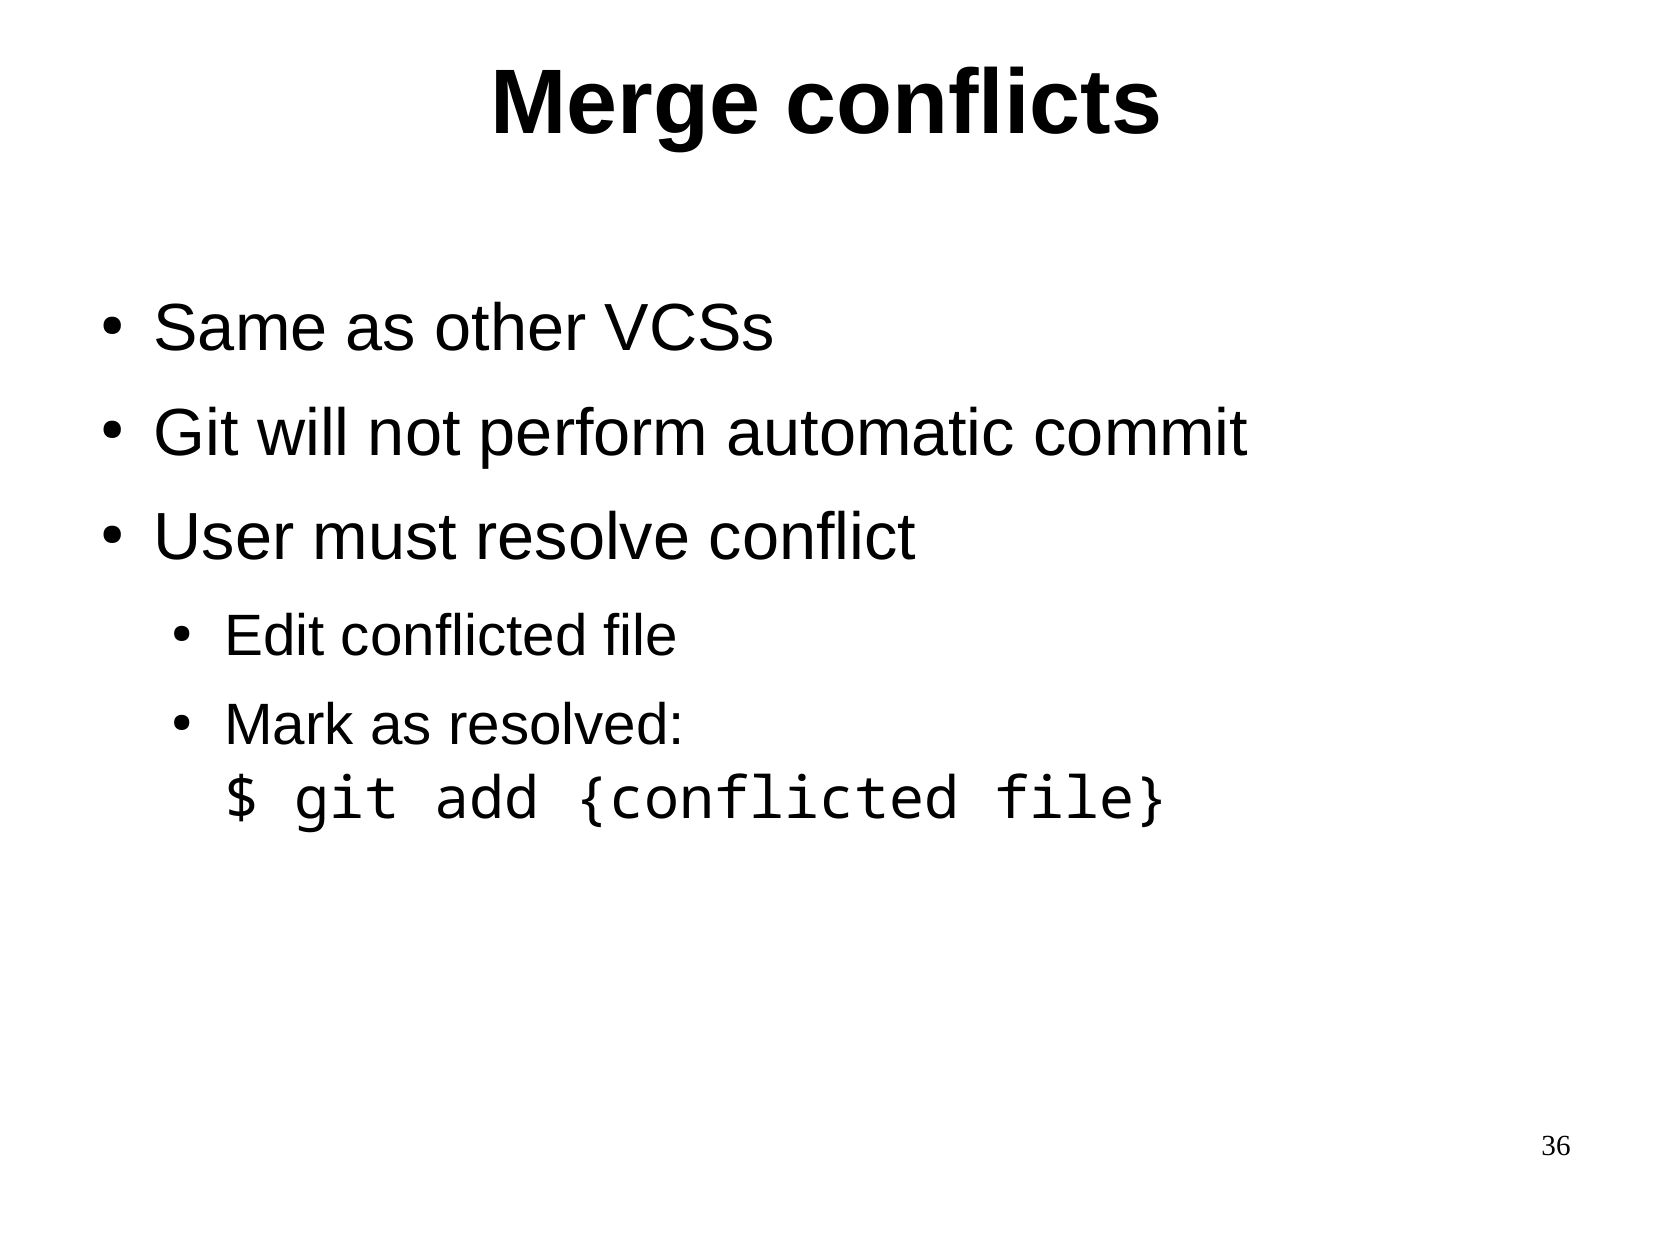

# Merge conflicts
Same as other VCSs
Git will not perform automatic commit
User must resolve conflict
Edit conflicted file
Mark as resolved:
$ git add {conflicted file}
36